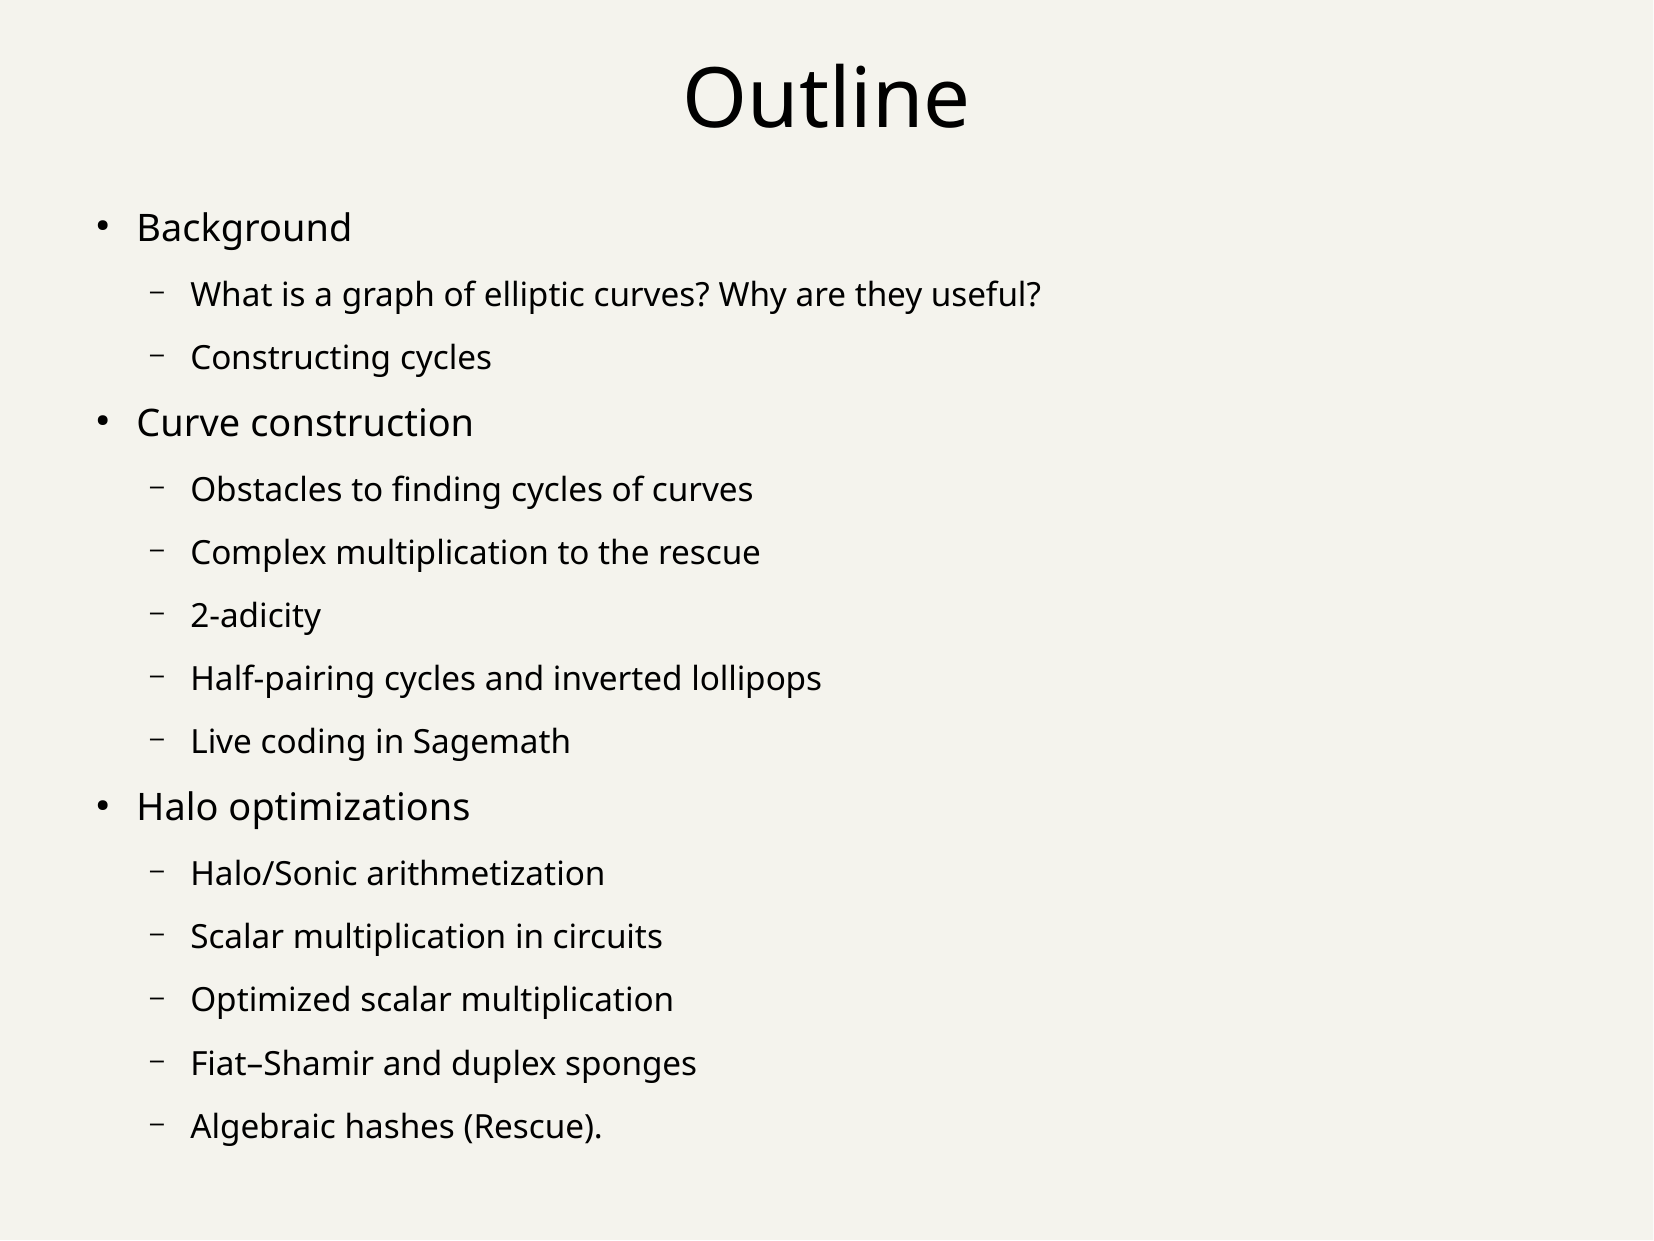

# Outline
Background
What is a graph of elliptic curves? Why are they useful?
Constructing cycles
Curve construction
Obstacles to finding cycles of curves
Complex multiplication to the rescue
2-adicity
Half-pairing cycles and inverted lollipops
Live coding in Sagemath
Halo optimizations
Halo/Sonic arithmetization
Scalar multiplication in circuits
Optimized scalar multiplication
Fiat–Shamir and duplex sponges
Algebraic hashes (Rescue).